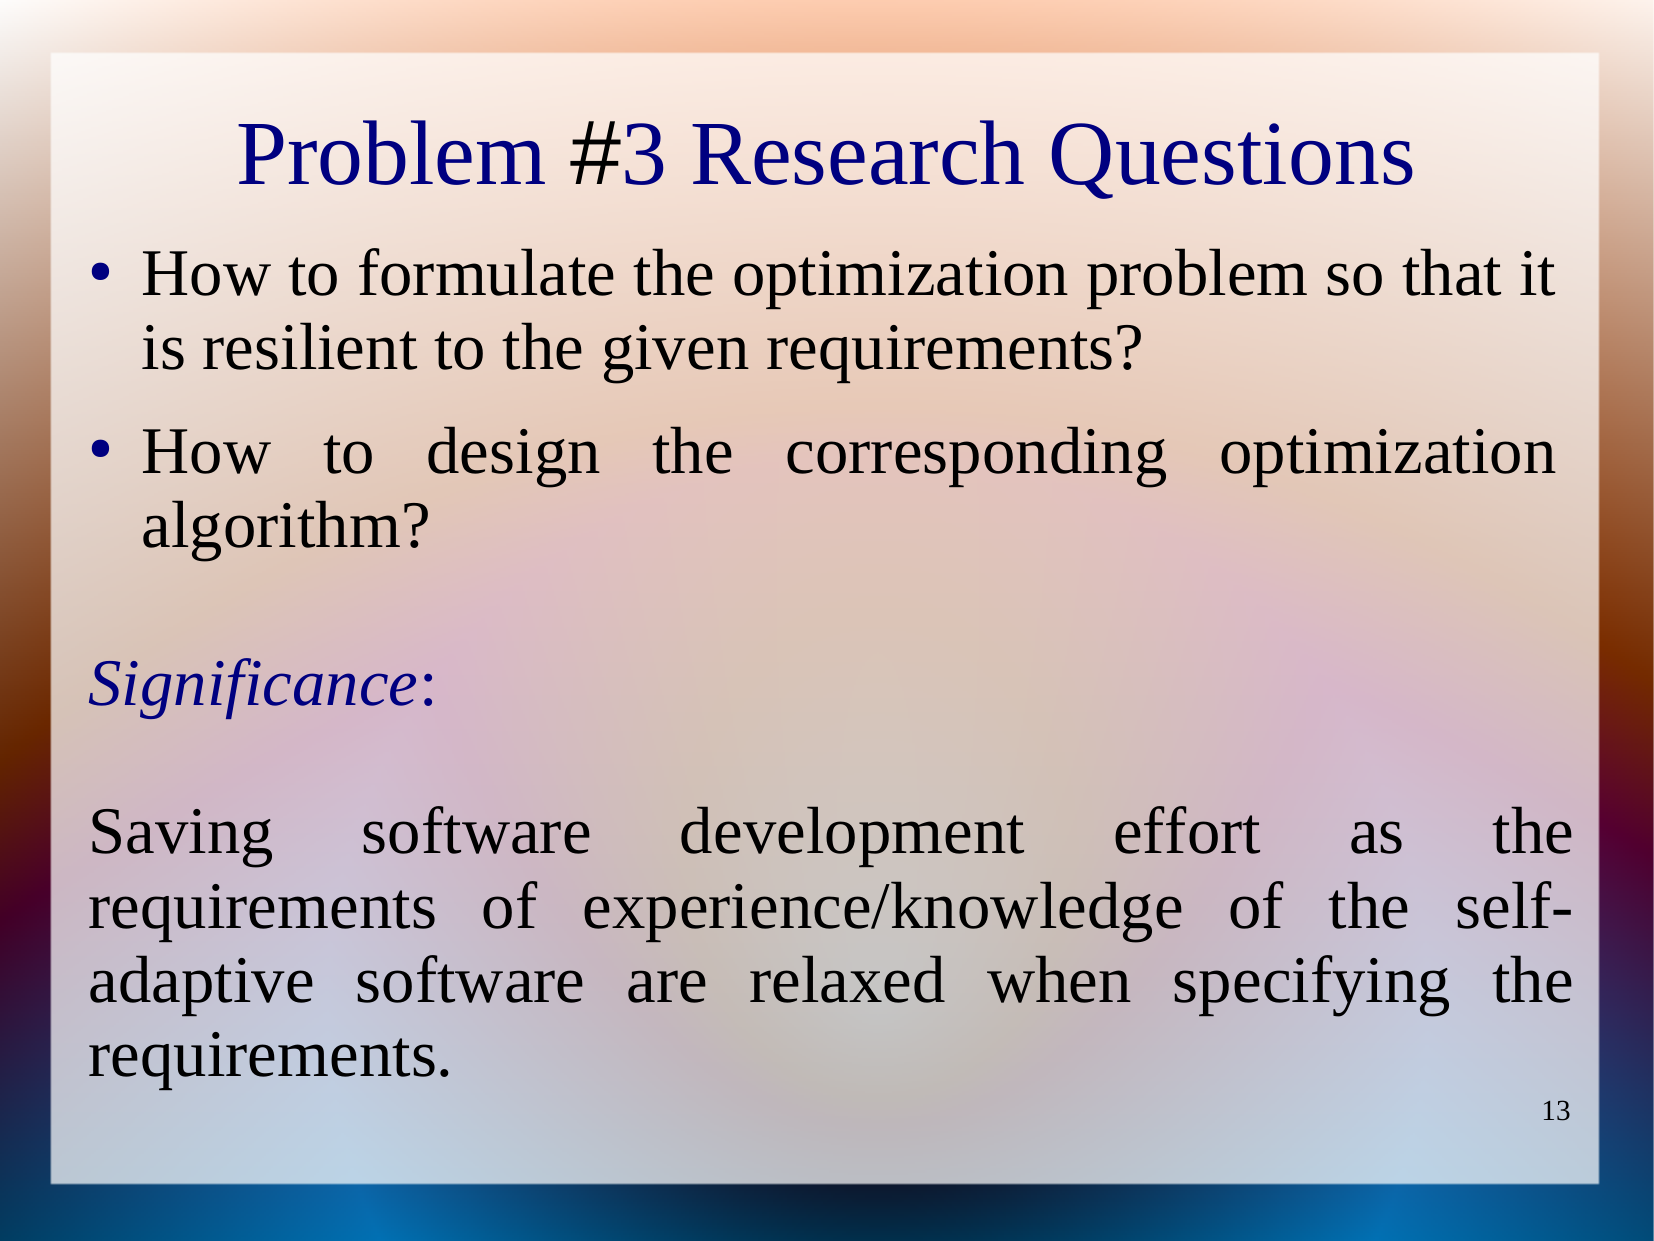

# Problem #3 Research Questions
How to formulate the optimization problem so that it is resilient to the given requirements?
How to design the corresponding optimization algorithm?
Significance:
Saving software development effort as the requirements of experience/knowledge of the self-adaptive software are relaxed when specifying the requirements.
13